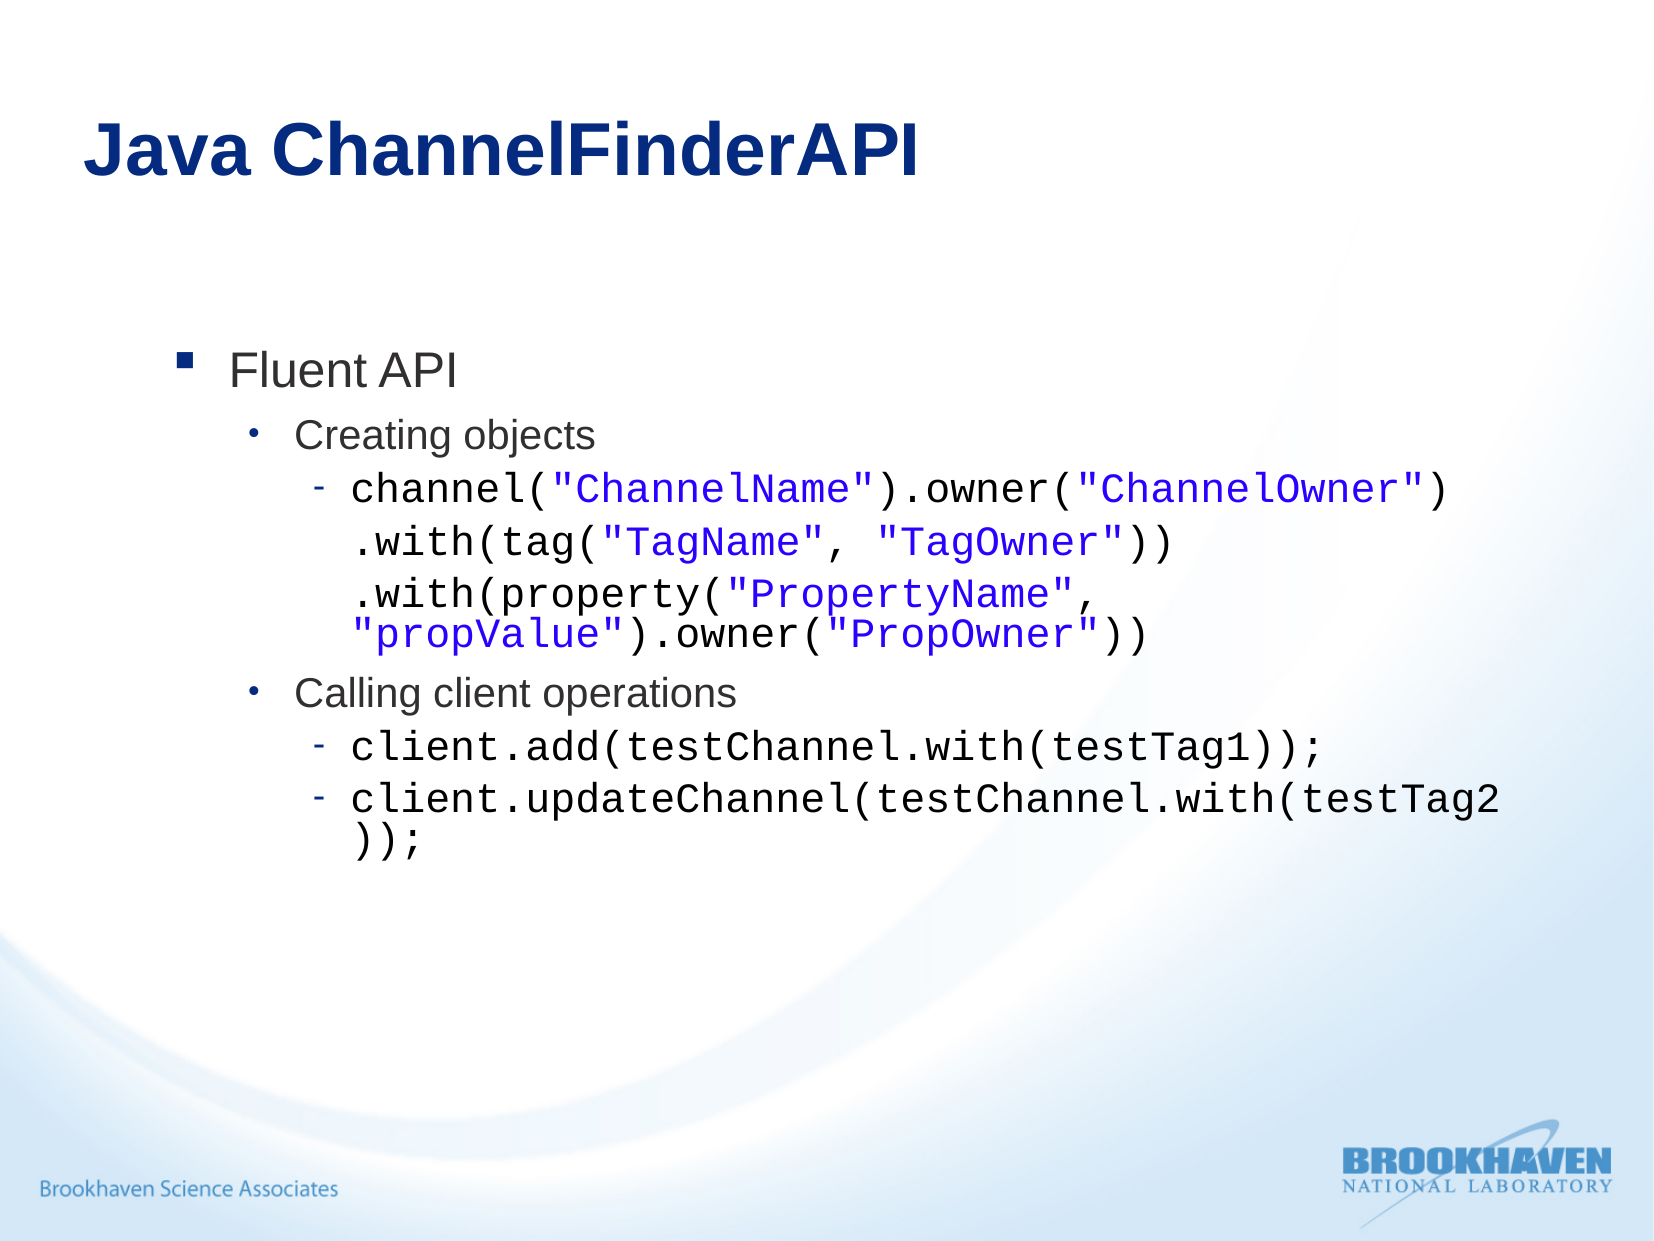

# Java ChannelFinderAPI
Fluent API
Creating objects
channel("ChannelName").owner("ChannelOwner")
.with(tag("TagName", "TagOwner"))
.with(property("PropertyName", "propValue").owner("PropOwner"))
Calling client operations
client.add(testChannel.with(testTag1));
client.updateChannel(testChannel.with(testTag2));